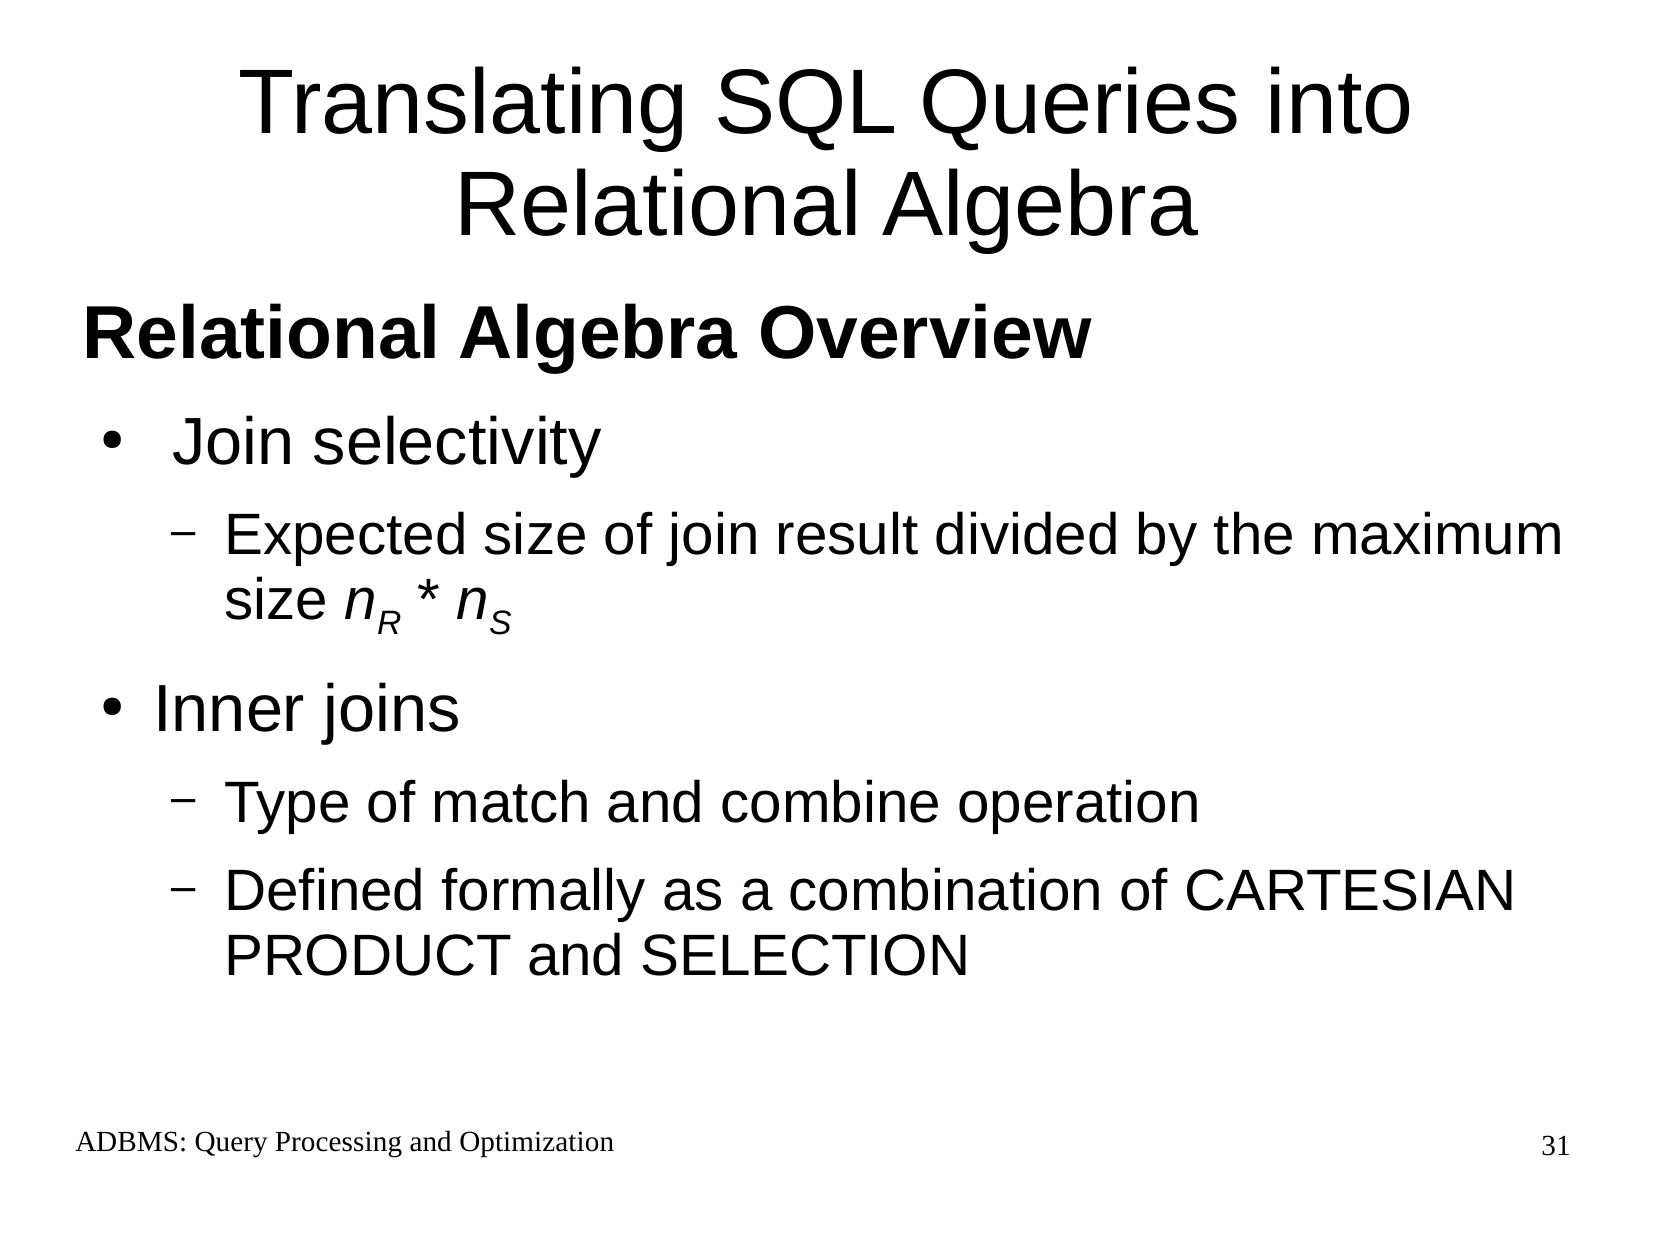

# Translating SQL Queries into Relational Algebra
Relational Algebra Overview
 Join selectivity
Expected size of join result divided by the maximum size nR * nS
Inner joins
Type of match and combine operation
Defined formally as a combination of CARTESIAN PRODUCT and SELECTION